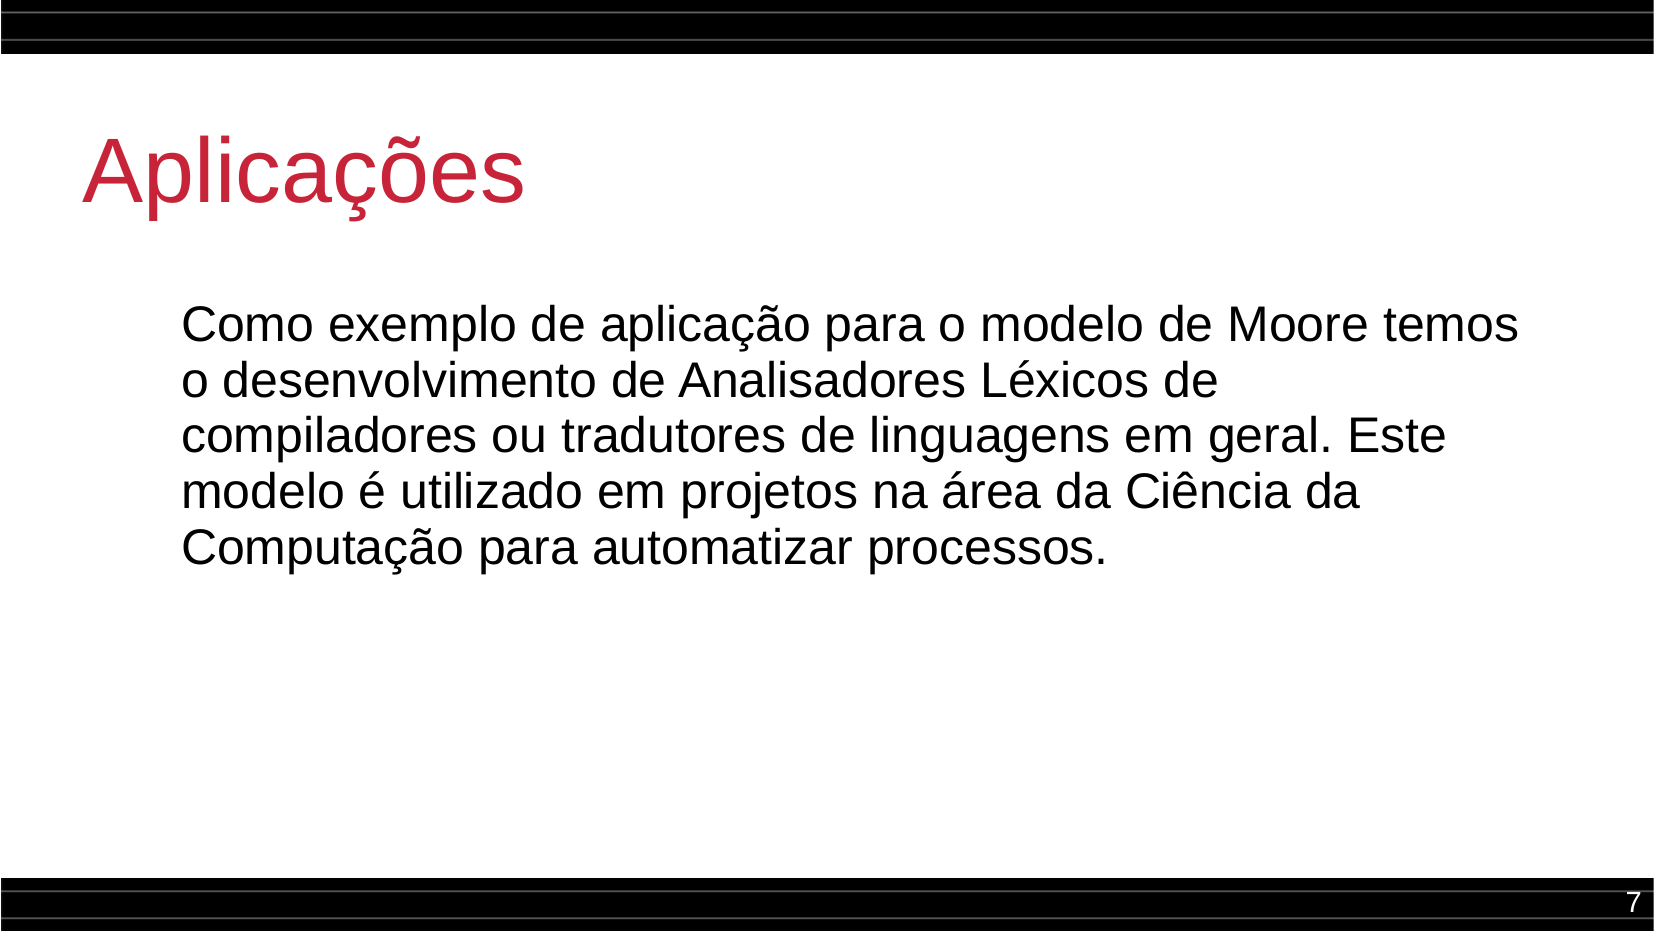

# Aplicações
Como exemplo de aplicação para o modelo de Moore temos o desenvolvimento de Analisadores Léxicos de compiladores ou tradutores de linguagens em geral. Este modelo é utilizado em projetos na área da Ciência da Computação para automatizar processos.